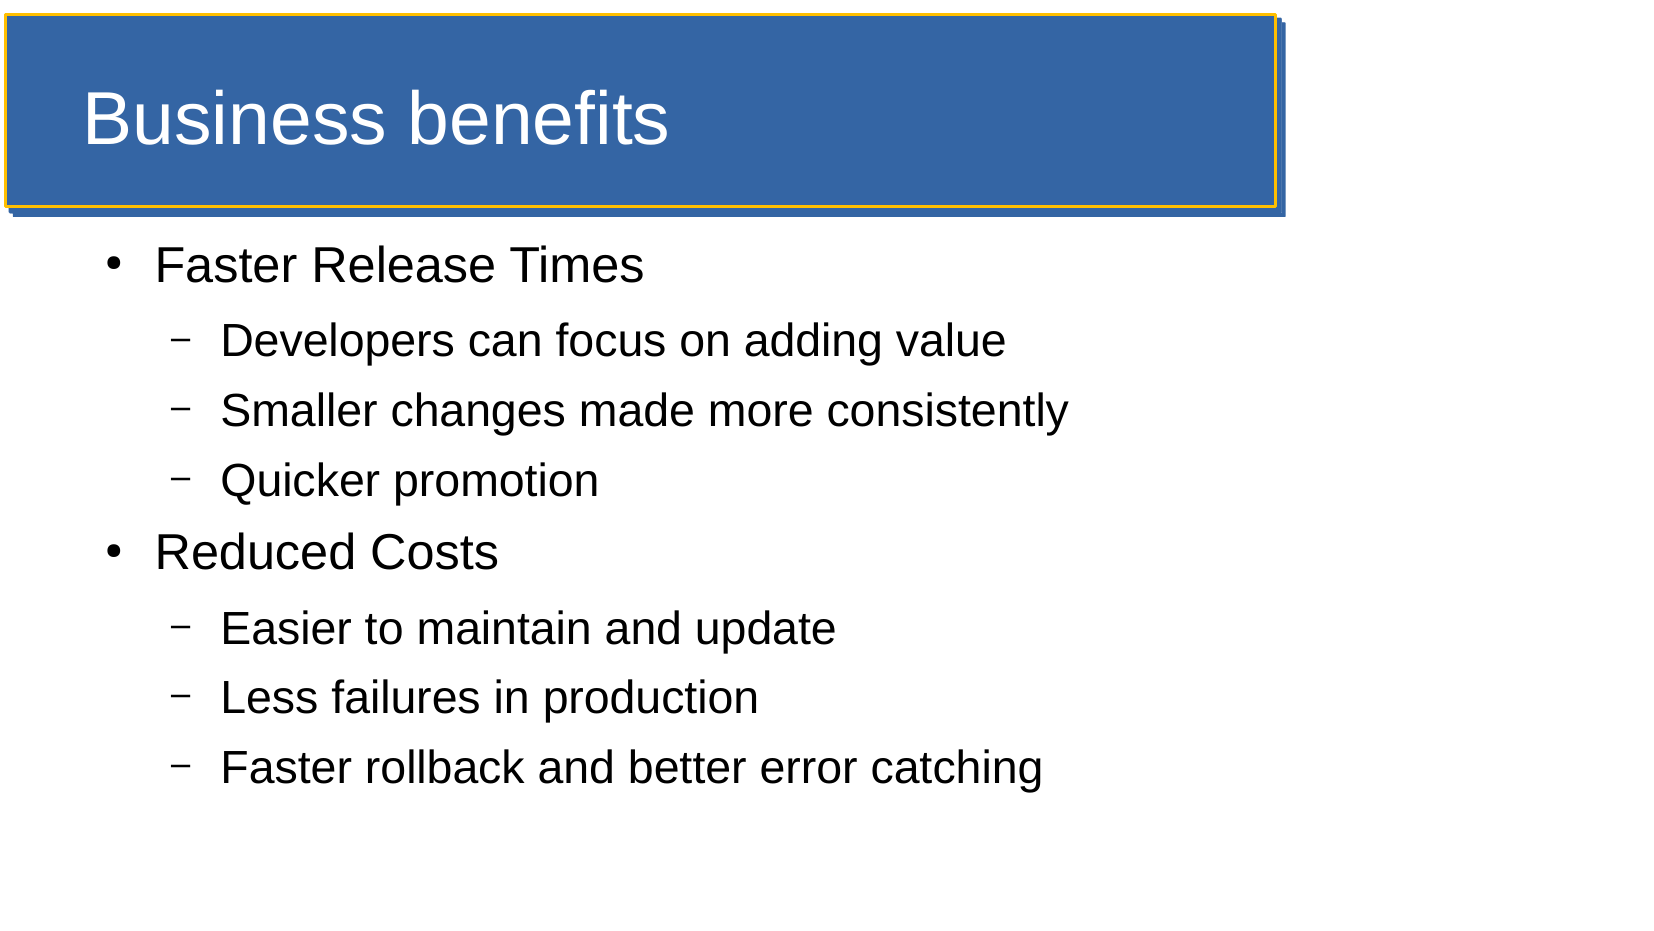

# Business benefits
Faster Release Times
Developers can focus on adding value
Smaller changes made more consistently
Quicker promotion
Reduced Costs
Easier to maintain and update
Less failures in production
Faster rollback and better error catching